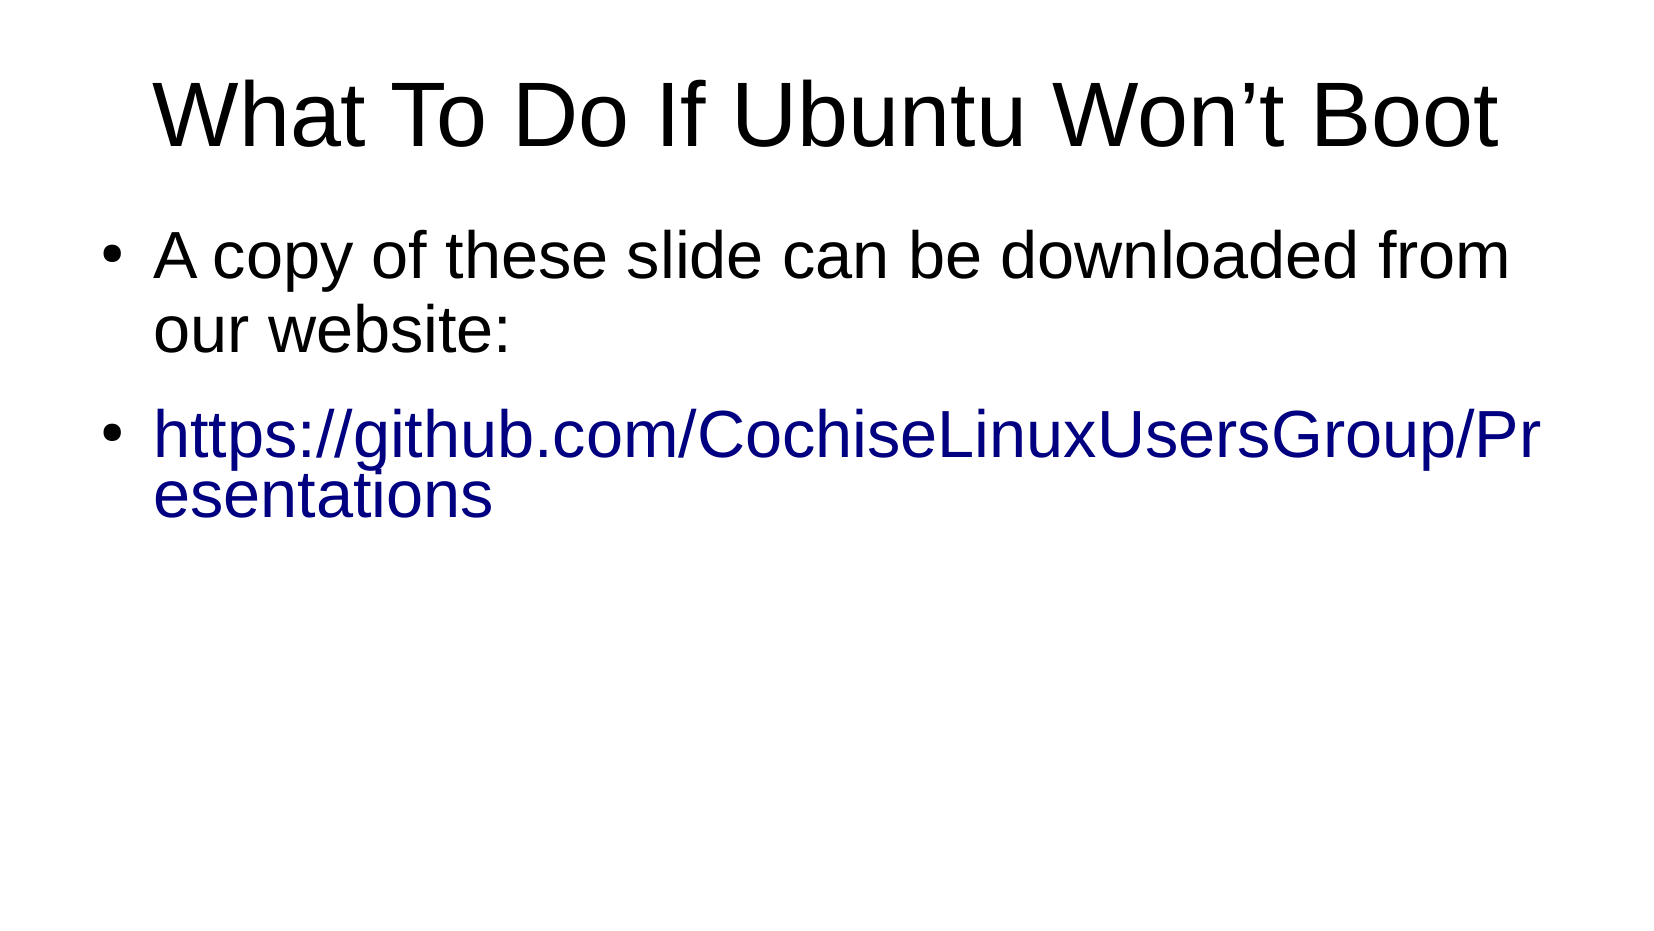

# What To Do If Ubuntu Won’t Boot
A copy of these slide can be downloaded from our website:
https://github.com/CochiseLinuxUsersGroup/Presentations